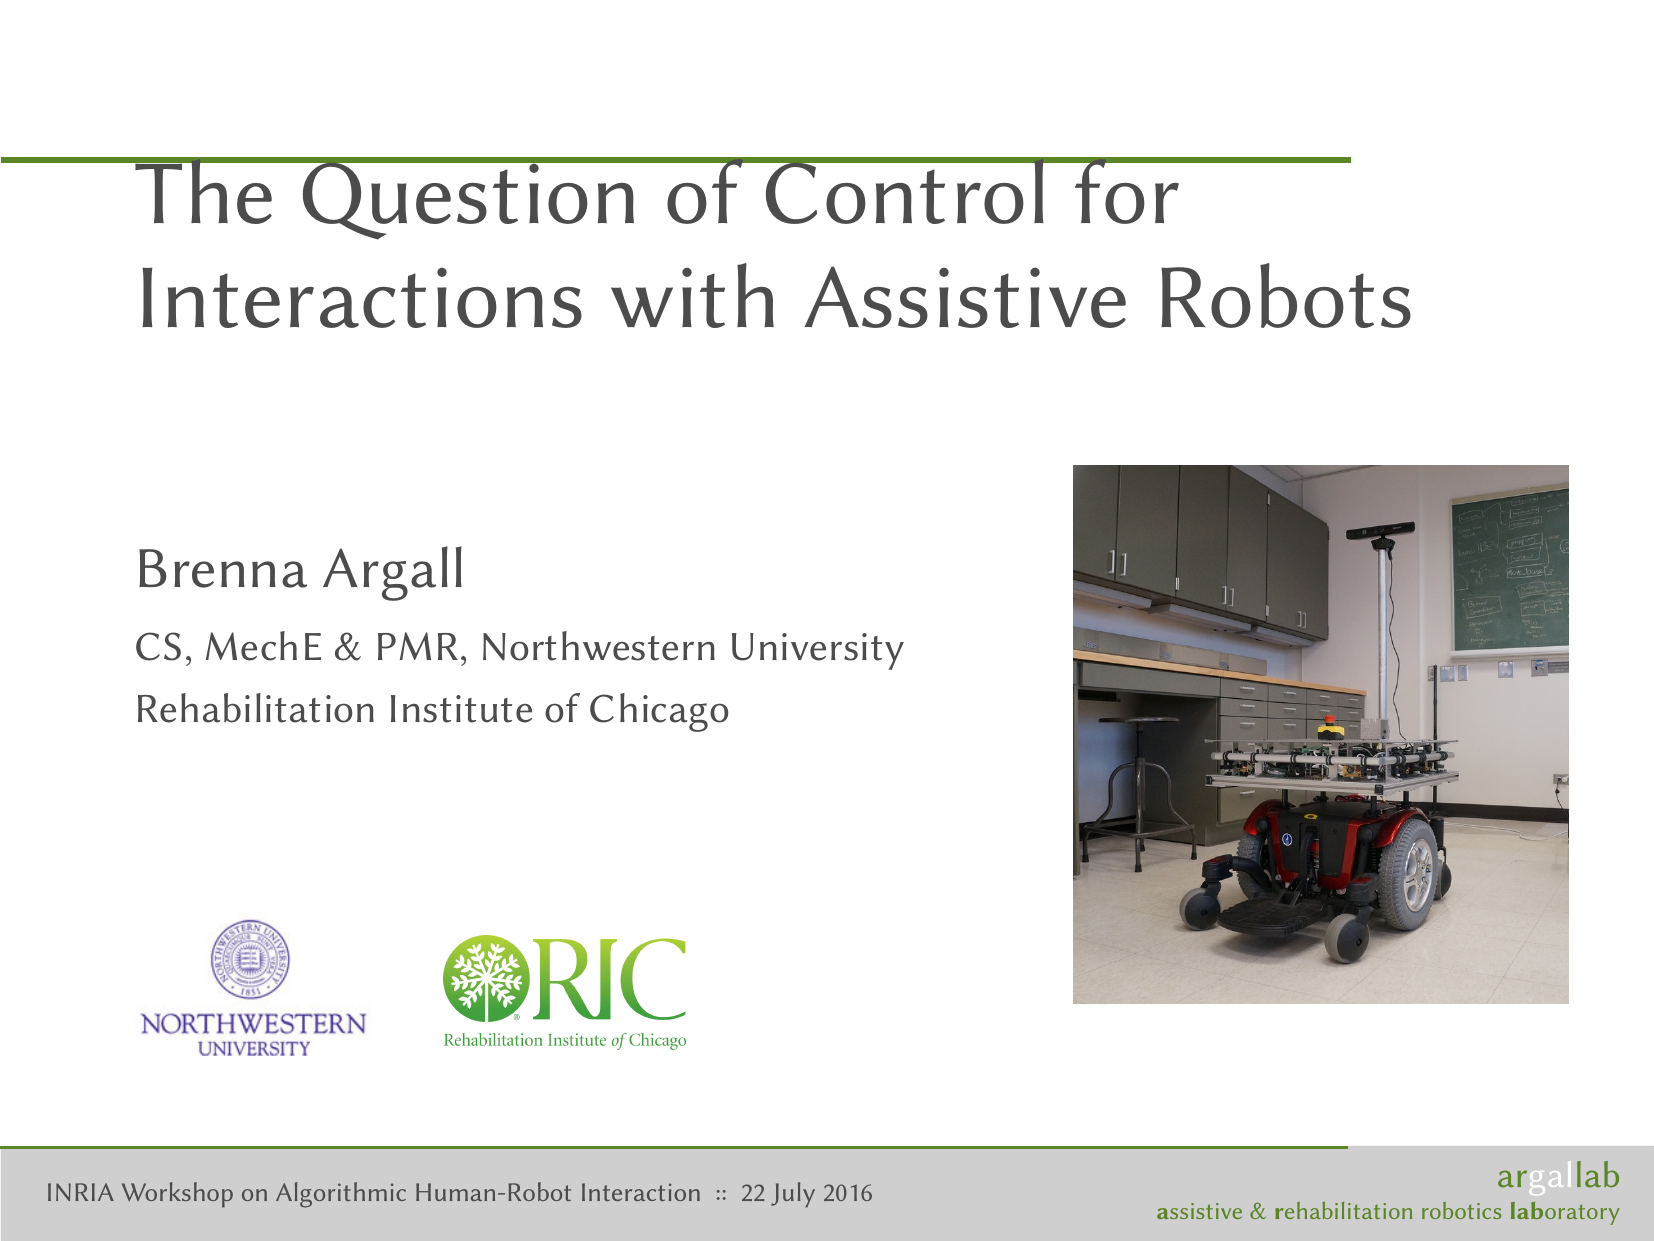

The Question of Control for
Interactions with Assistive Robots
Brenna Argall
CS, MechE & PMR, Northwestern University
Rehabilitation Institute of Chicago
argallab
assistive & rehabilitation robotics laboratory
INRIA Workshop on Algorithmic Human-Robot Interaction :: 22 July 2016